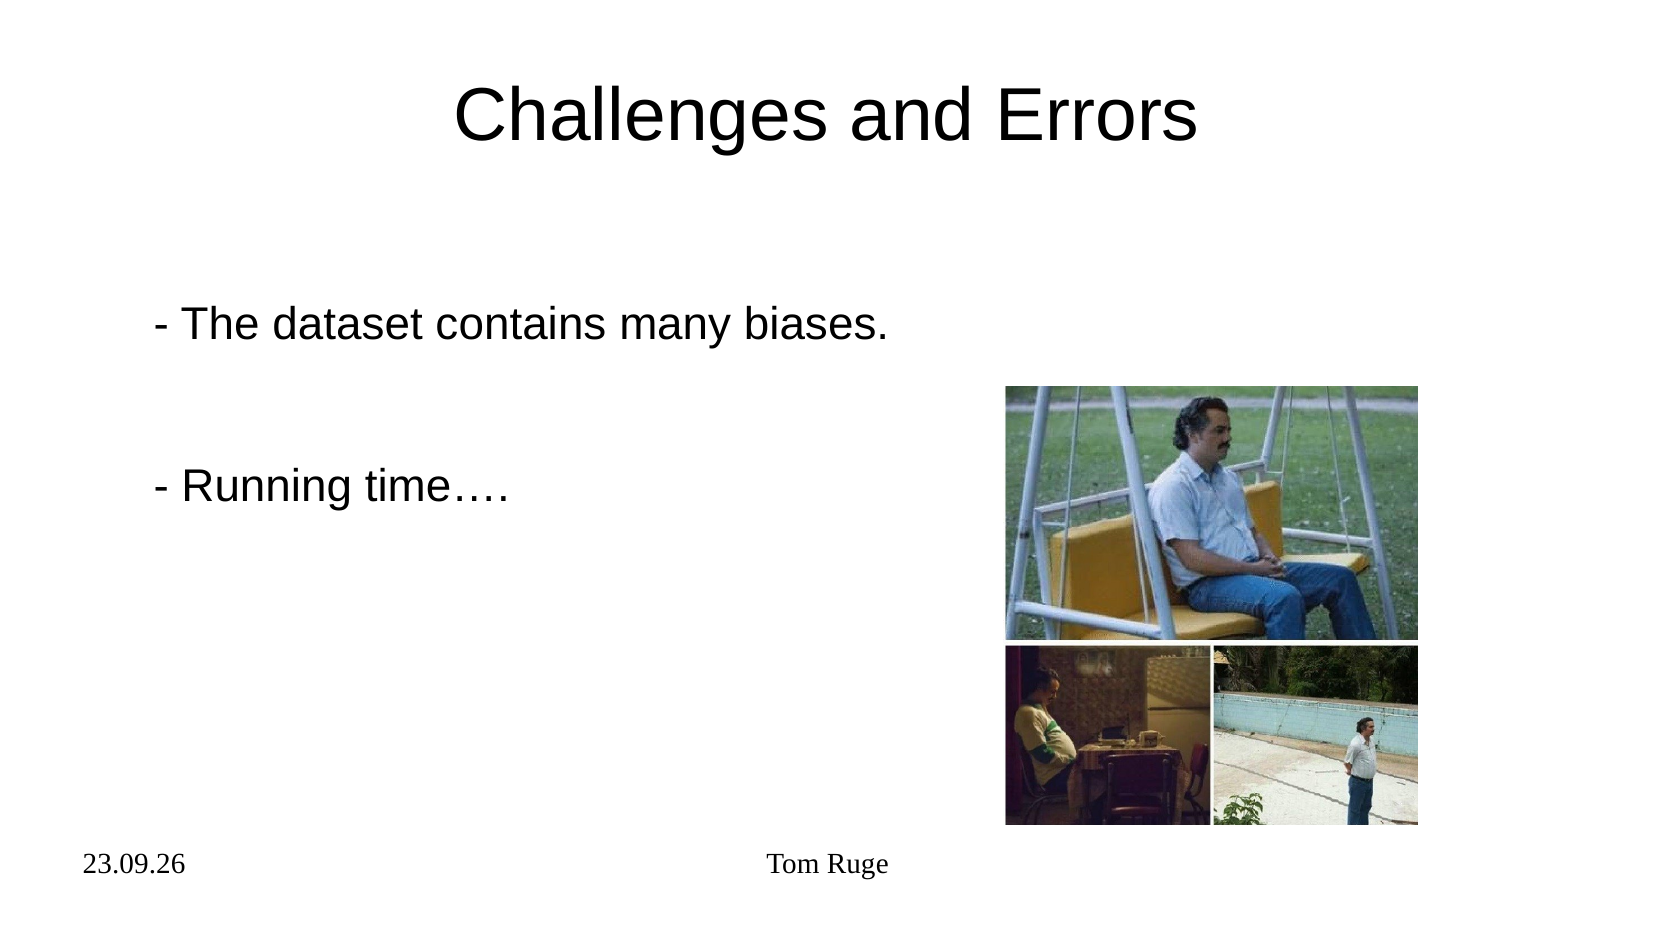

# Challenges and Errors
- The dataset contains many biases.
- Running time….